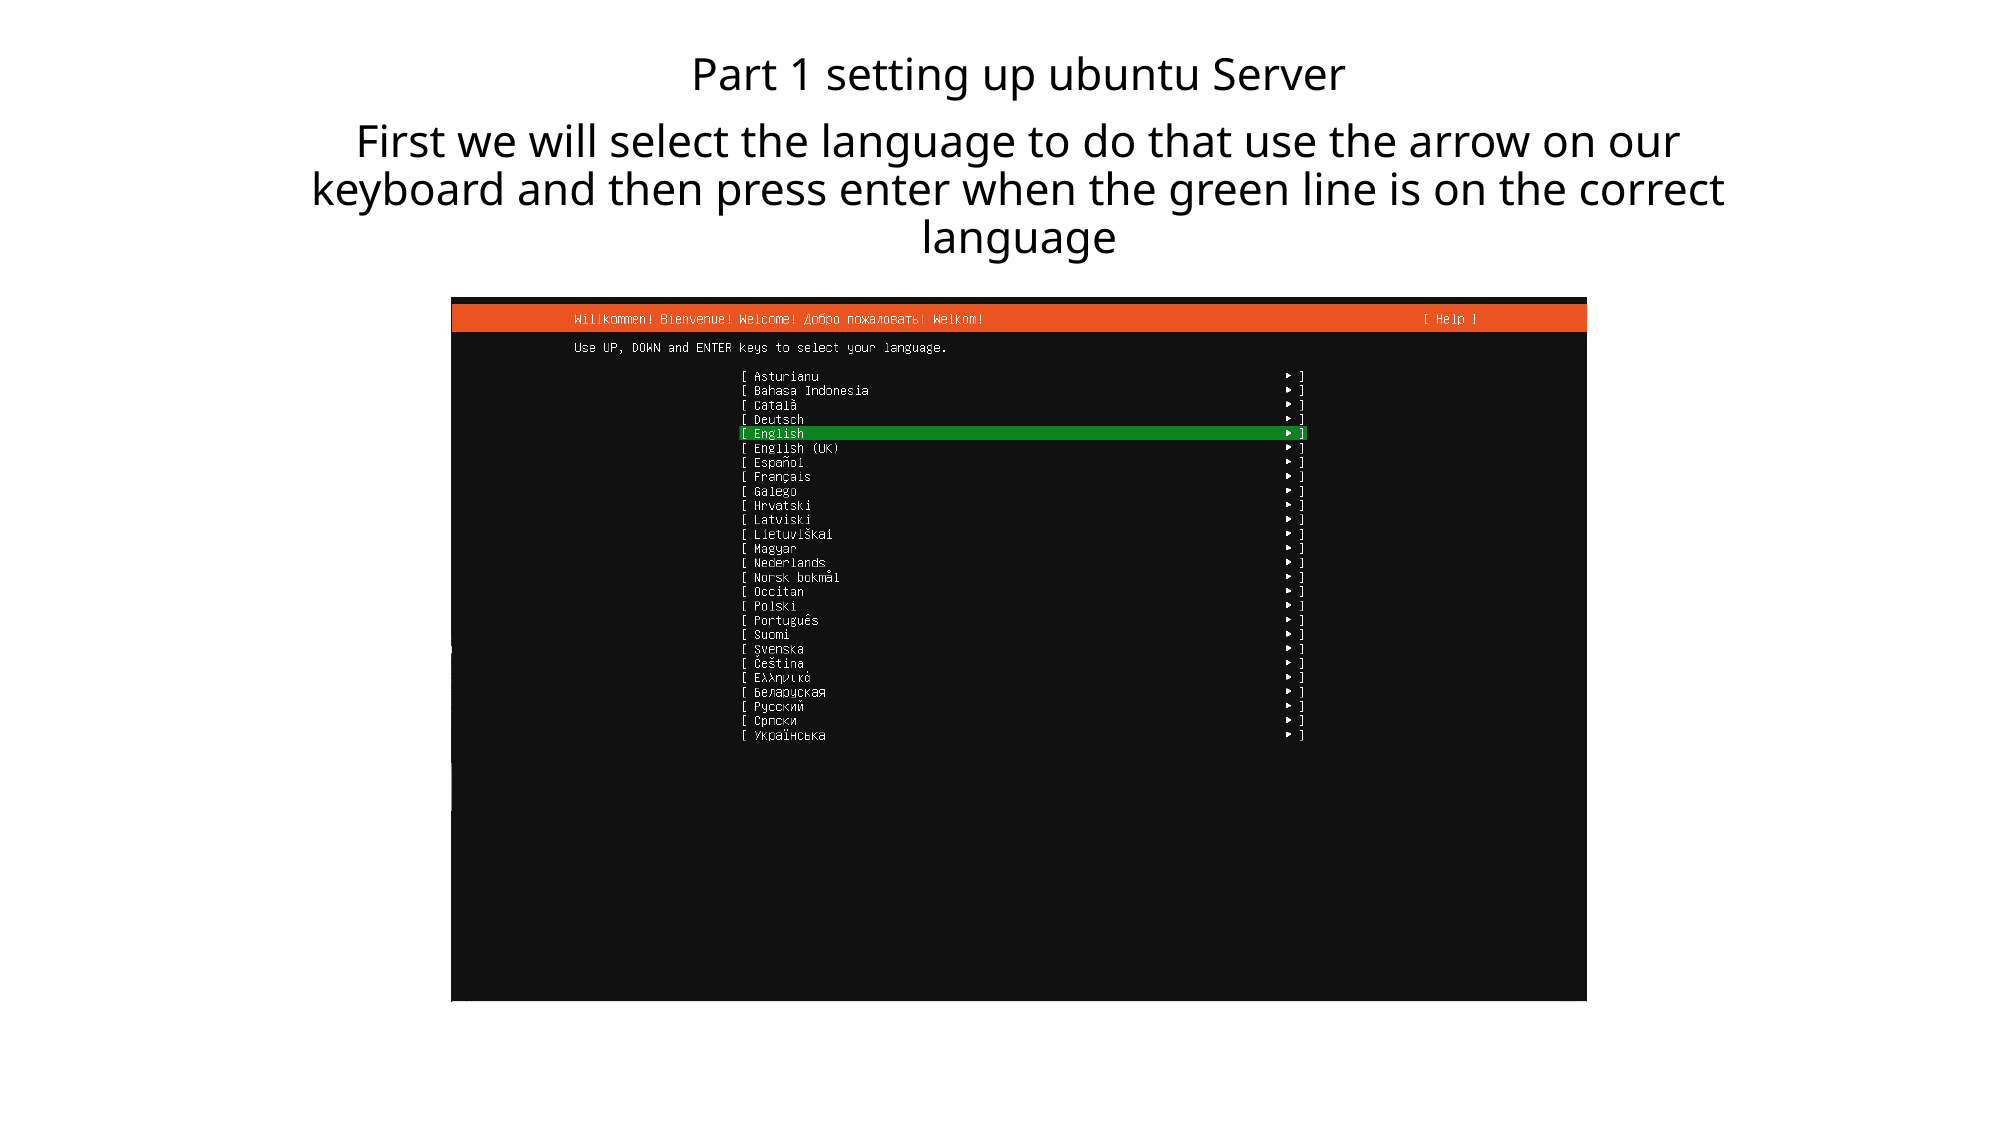

# Part 1 setting up ubuntu Server
First we will select the language to do that use the arrow on our keyboard and then press enter when the green line is on the correct language